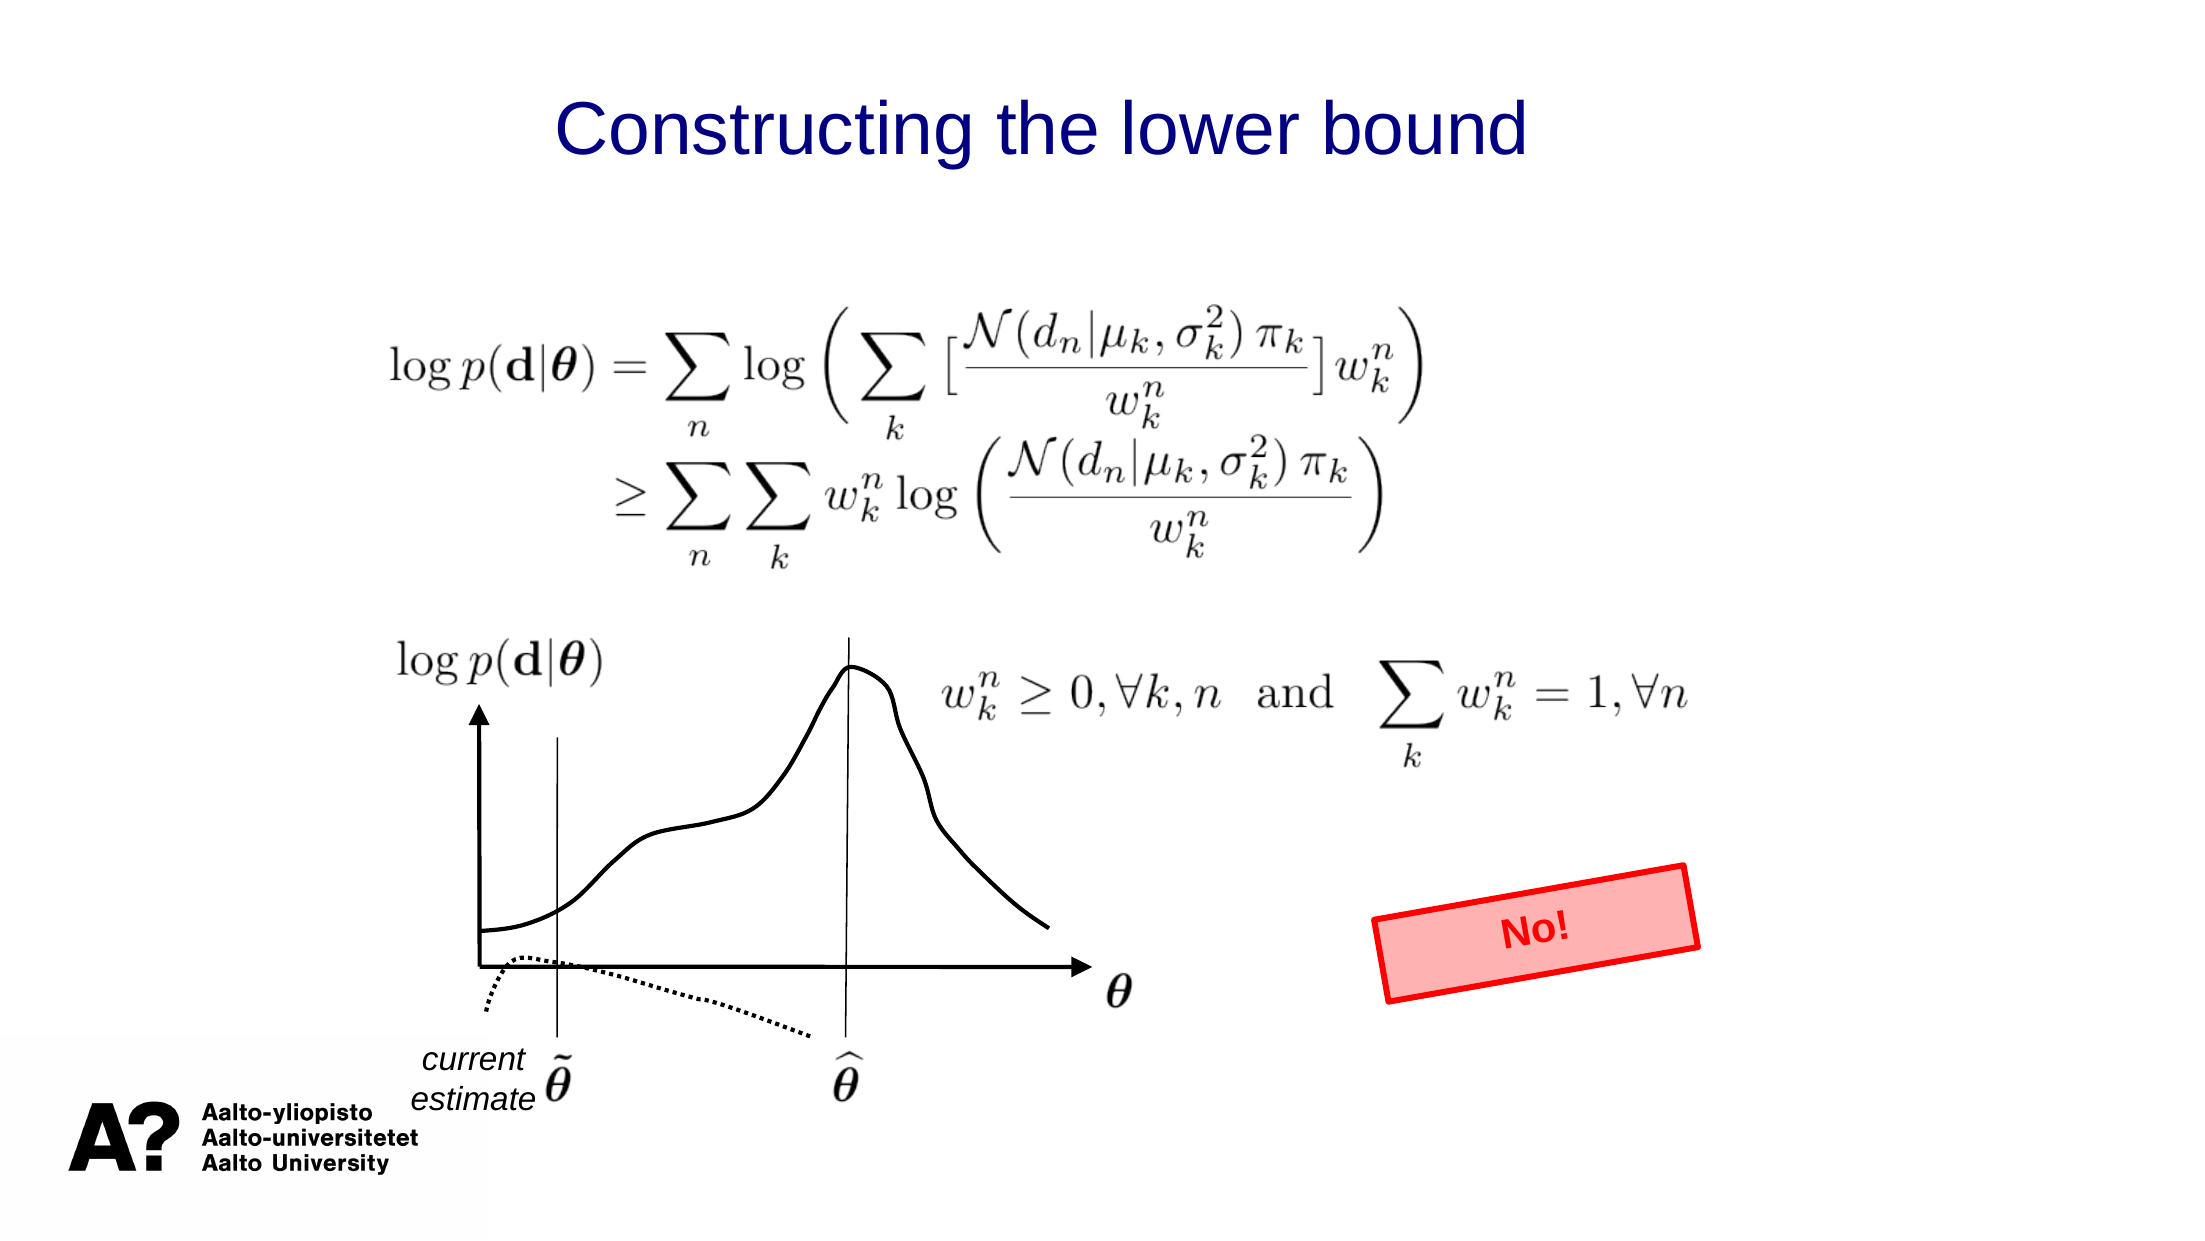

# Constructing the lower bound
No!
current estimate